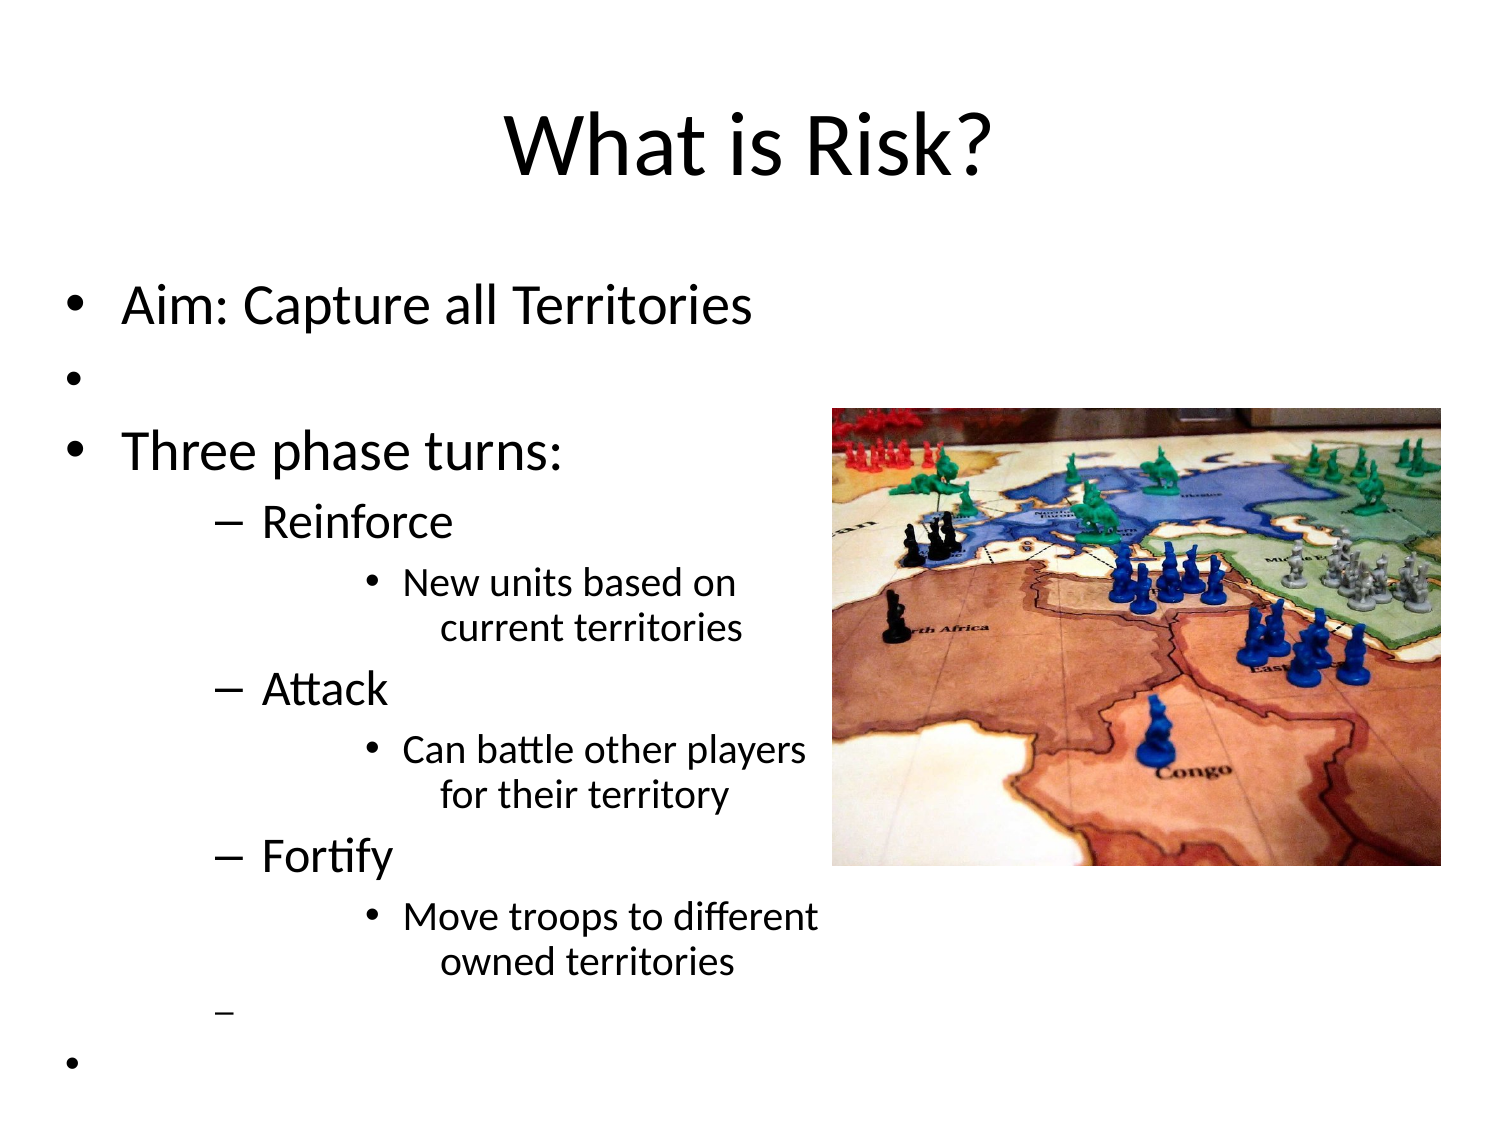

# What is Risk?
Aim: Capture all Territories
Three phase turns:
Reinforce
New units based on current territories
Attack
Can battle other players for their territory
Fortify
Move troops to different owned territories